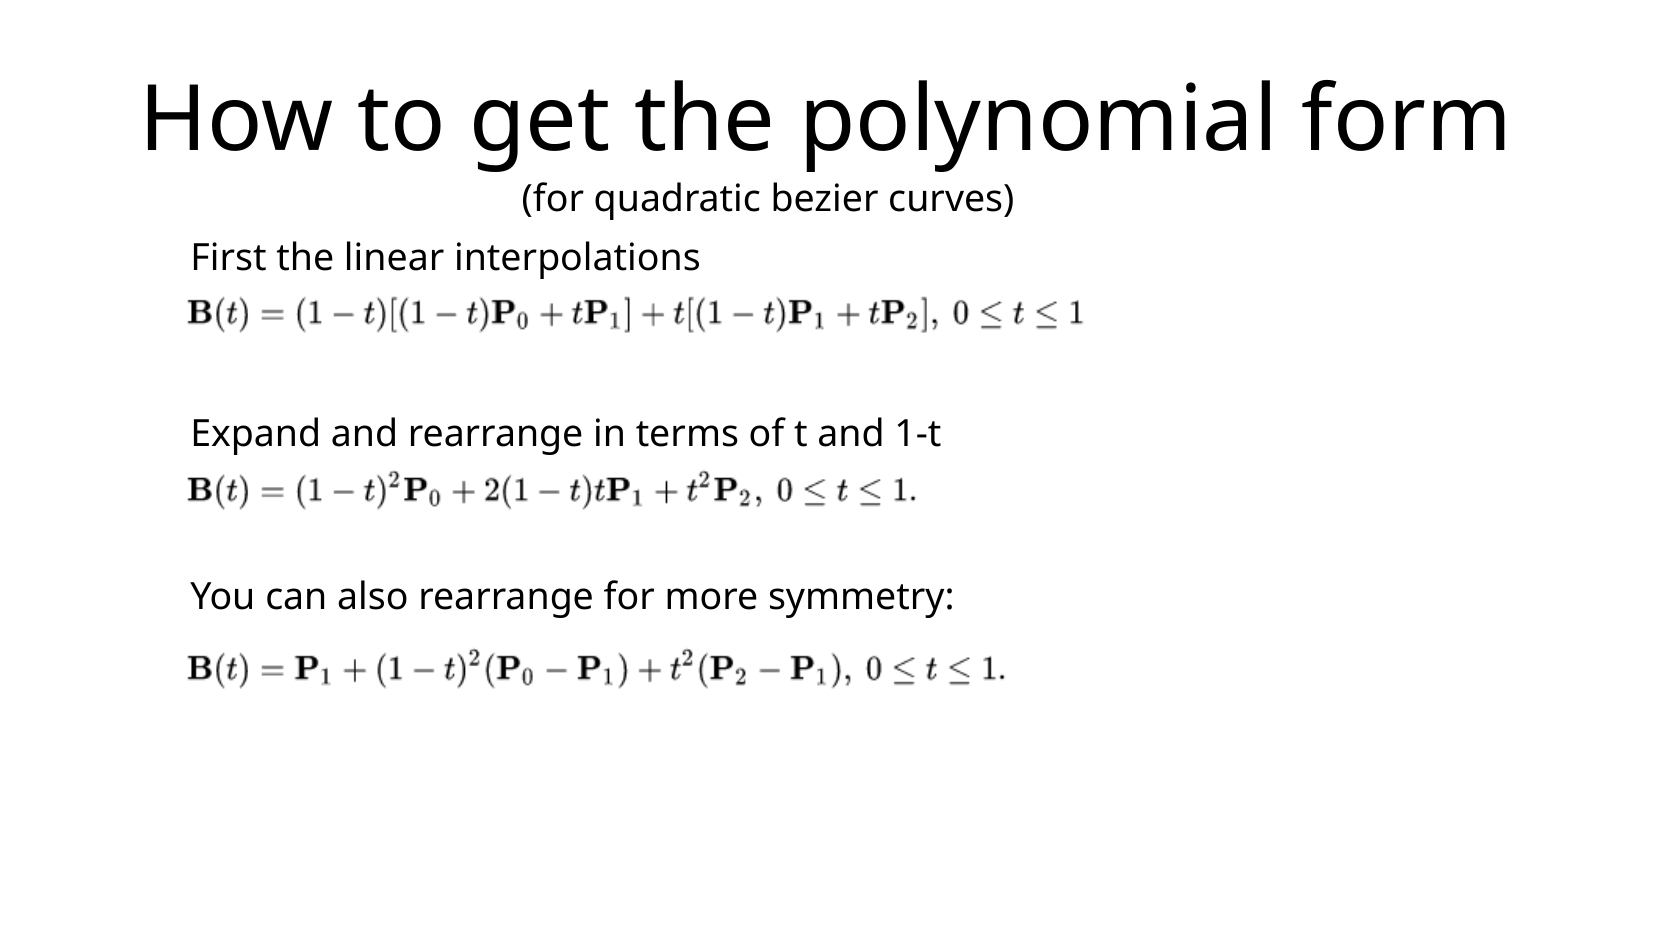

# How to get the polynomial form
(for quadratic bezier curves)
First the linear interpolations
Expand and rearrange in terms of t and 1-t
You can also rearrange for more symmetry: